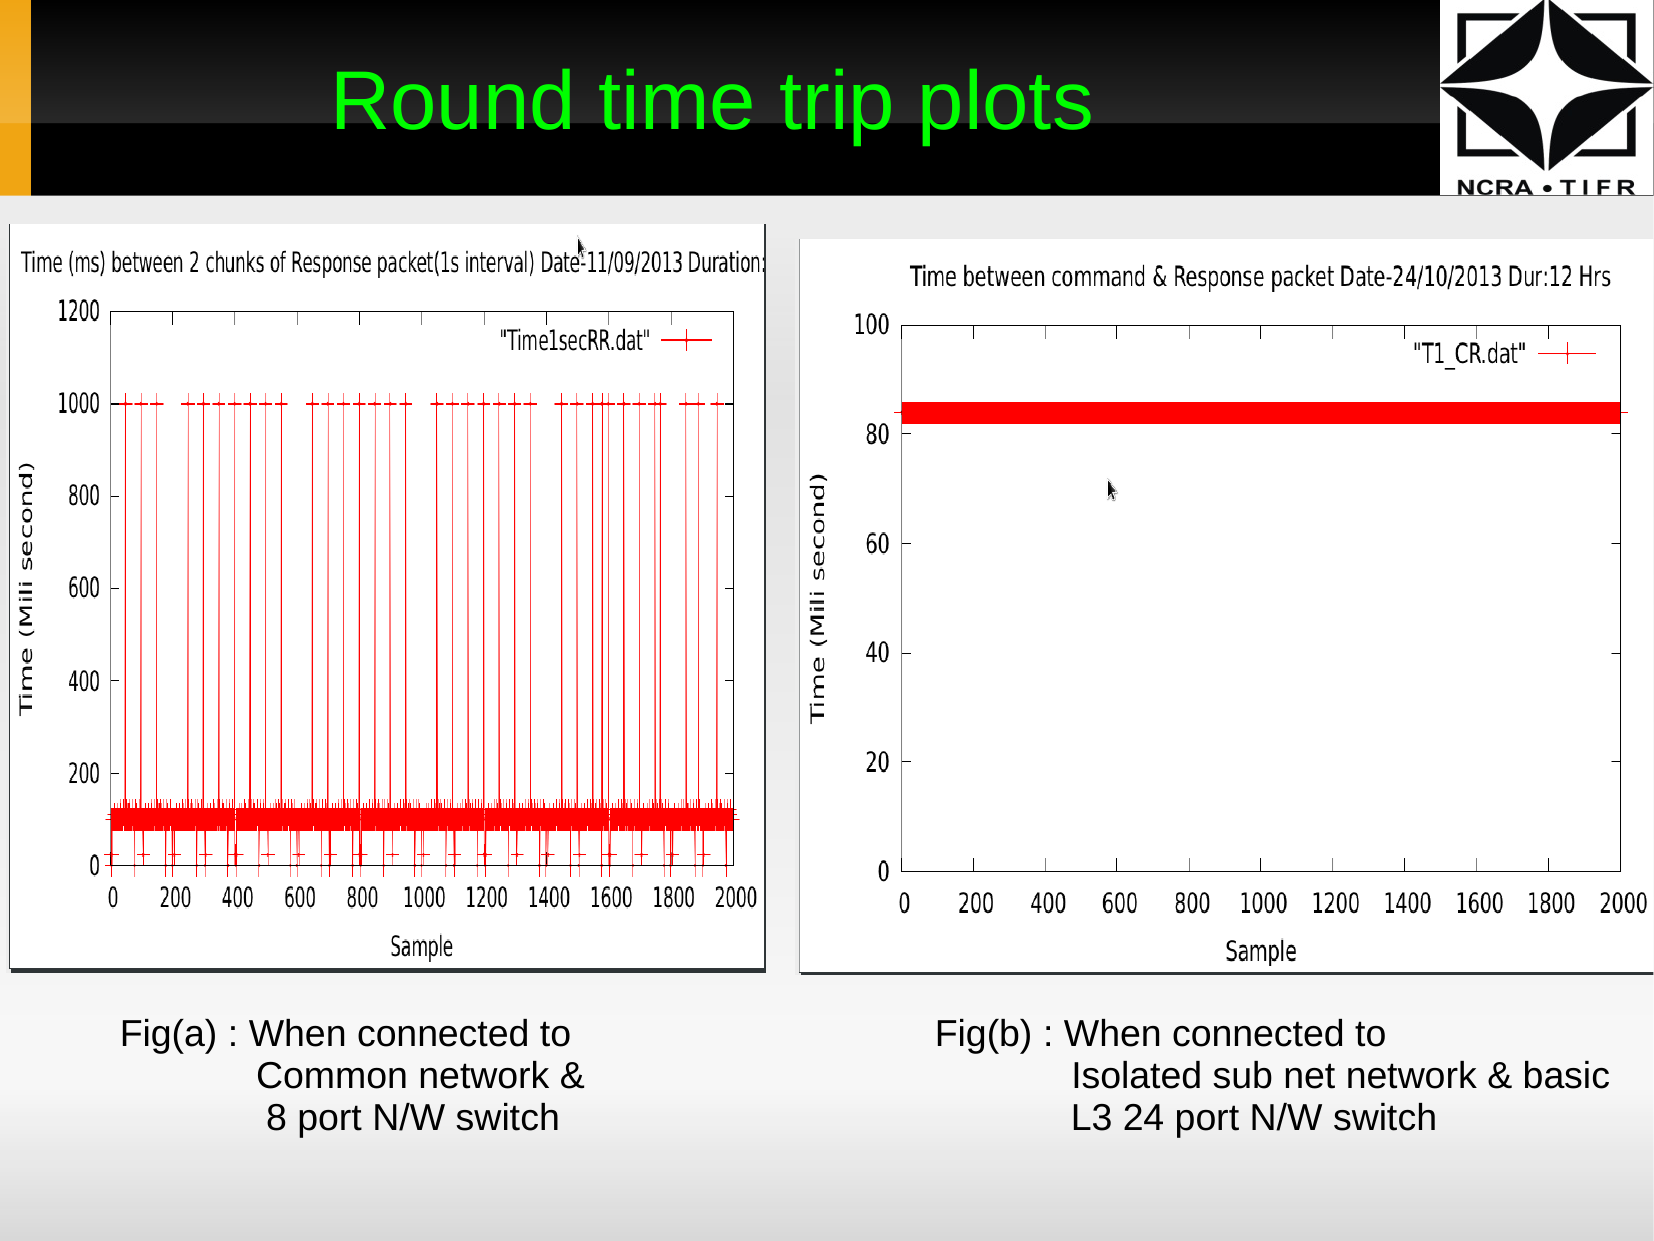

Round time trip plots
Fig(a) : When connected to
 Common network & 8 port N/W switch
Fig(b) : When connected to
 Isolated sub net network & basic L3 24 port N/W switch